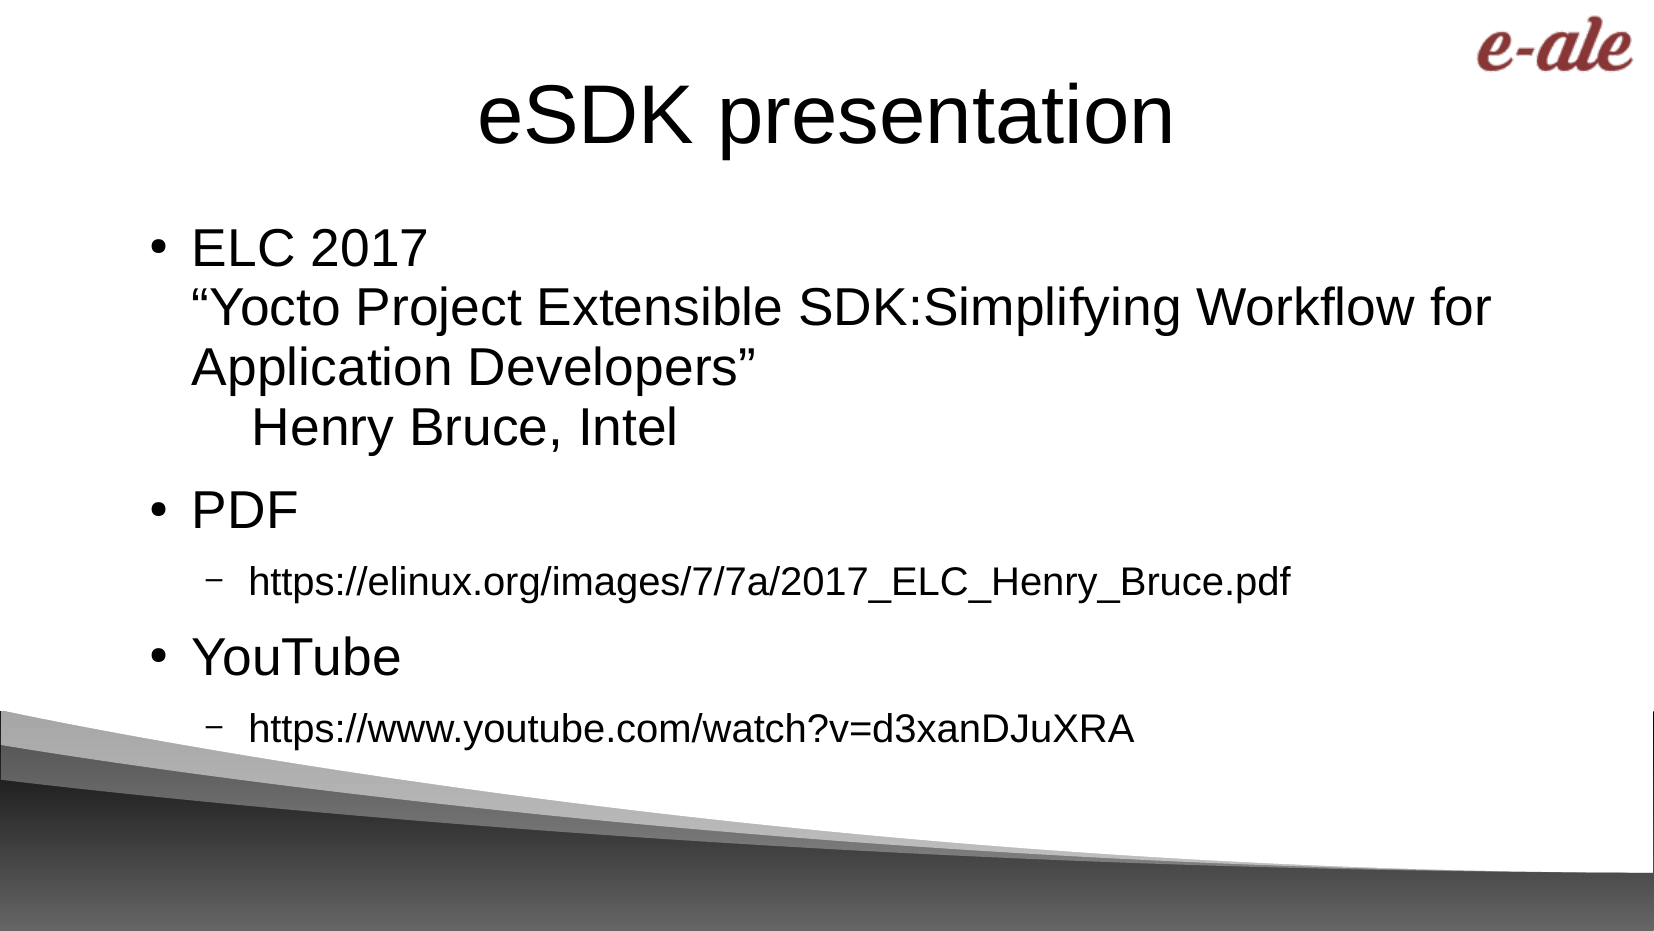

# eSDK presentation
ELC 2017
“Yocto Project Extensible SDK:Simplifying Workflow for Application Developers”
	Henry Bruce, Intel
PDF
https://elinux.org/images/7/7a/2017_ELC_Henry_Bruce.pdf
YouTube
https://www.youtube.com/watch?v=d3xanDJuXRA